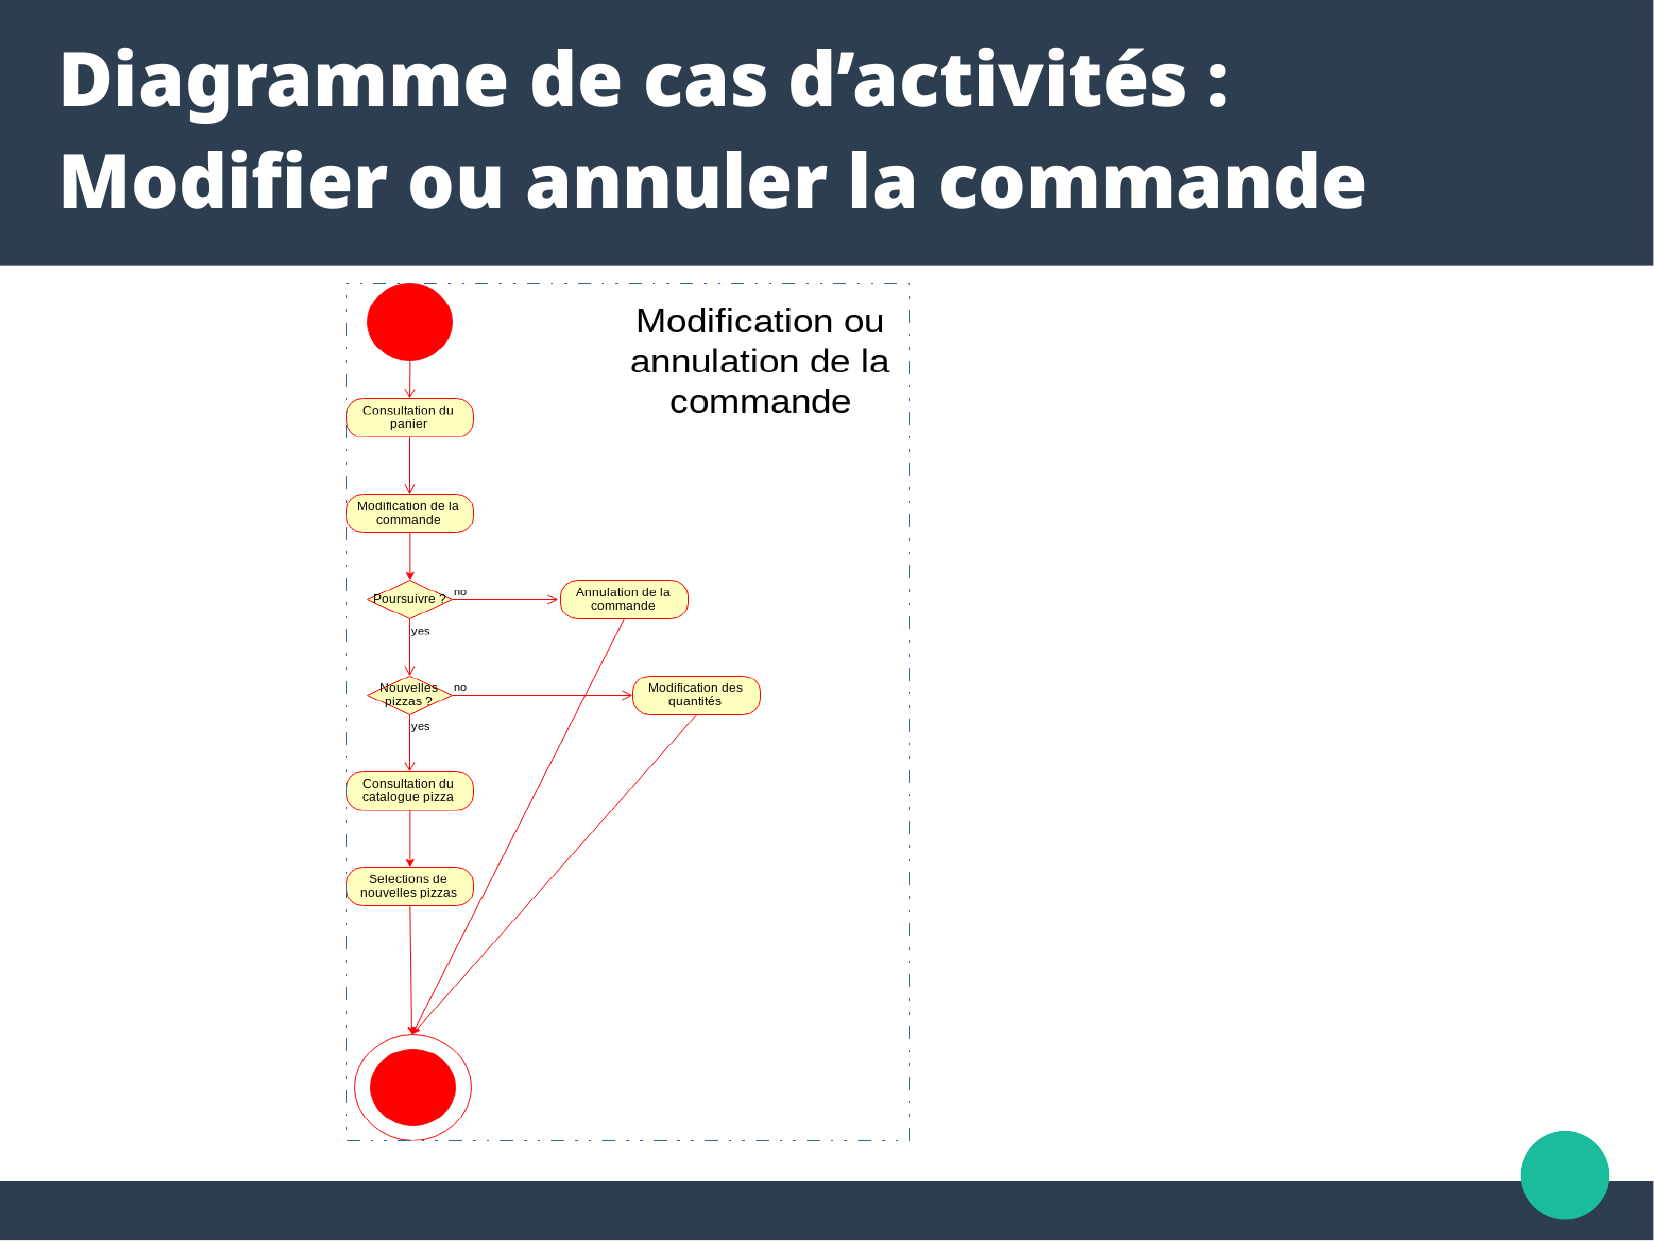

# Diagramme de cas d’activités : Modifier ou annuler la commande